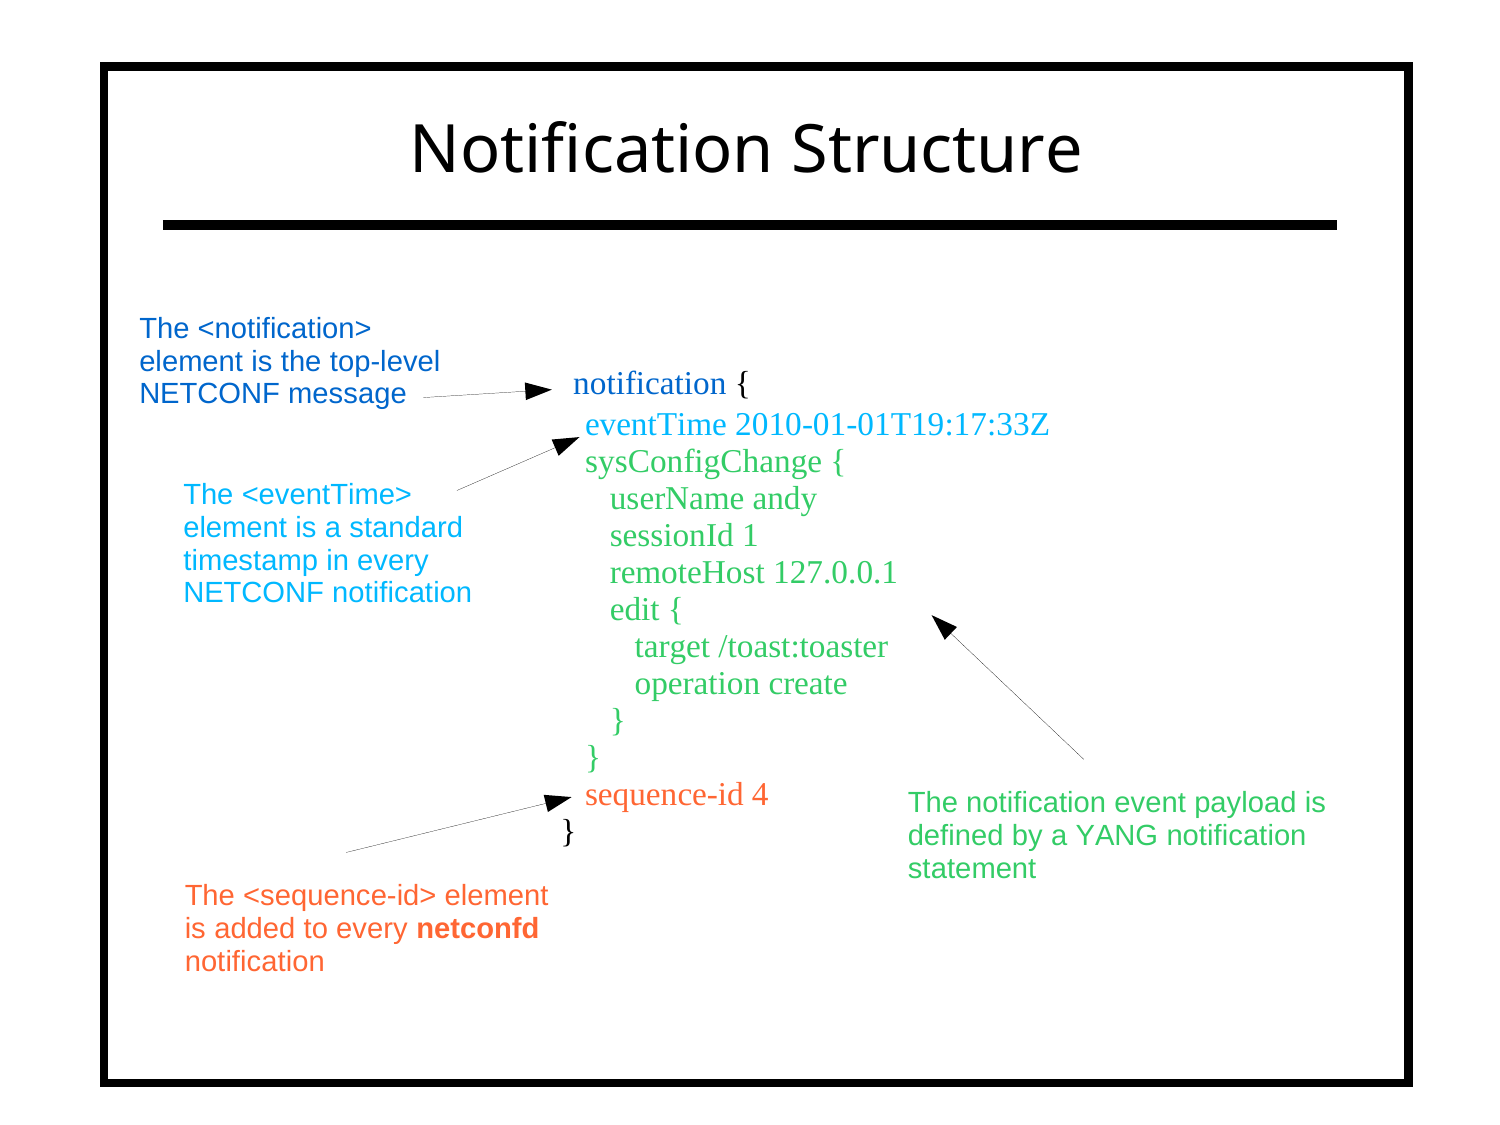

# Notification Structure
The <notification>
element is the top-level
NETCONF message
 notification {
 eventTime 2010-01-01T19:17:33Z
 sysConfigChange {
 userName andy
 sessionId 1
 remoteHost 127.0.0.1
 edit {
 target /toast:toaster
 operation create
 }
 }
 sequence-id 4
 }
The <eventTime>
element is a standard
timestamp in every
NETCONF notification
The notification event payload is
defined by a YANG notification
statement
The <sequence-id> element
is added to every netconfd
notification